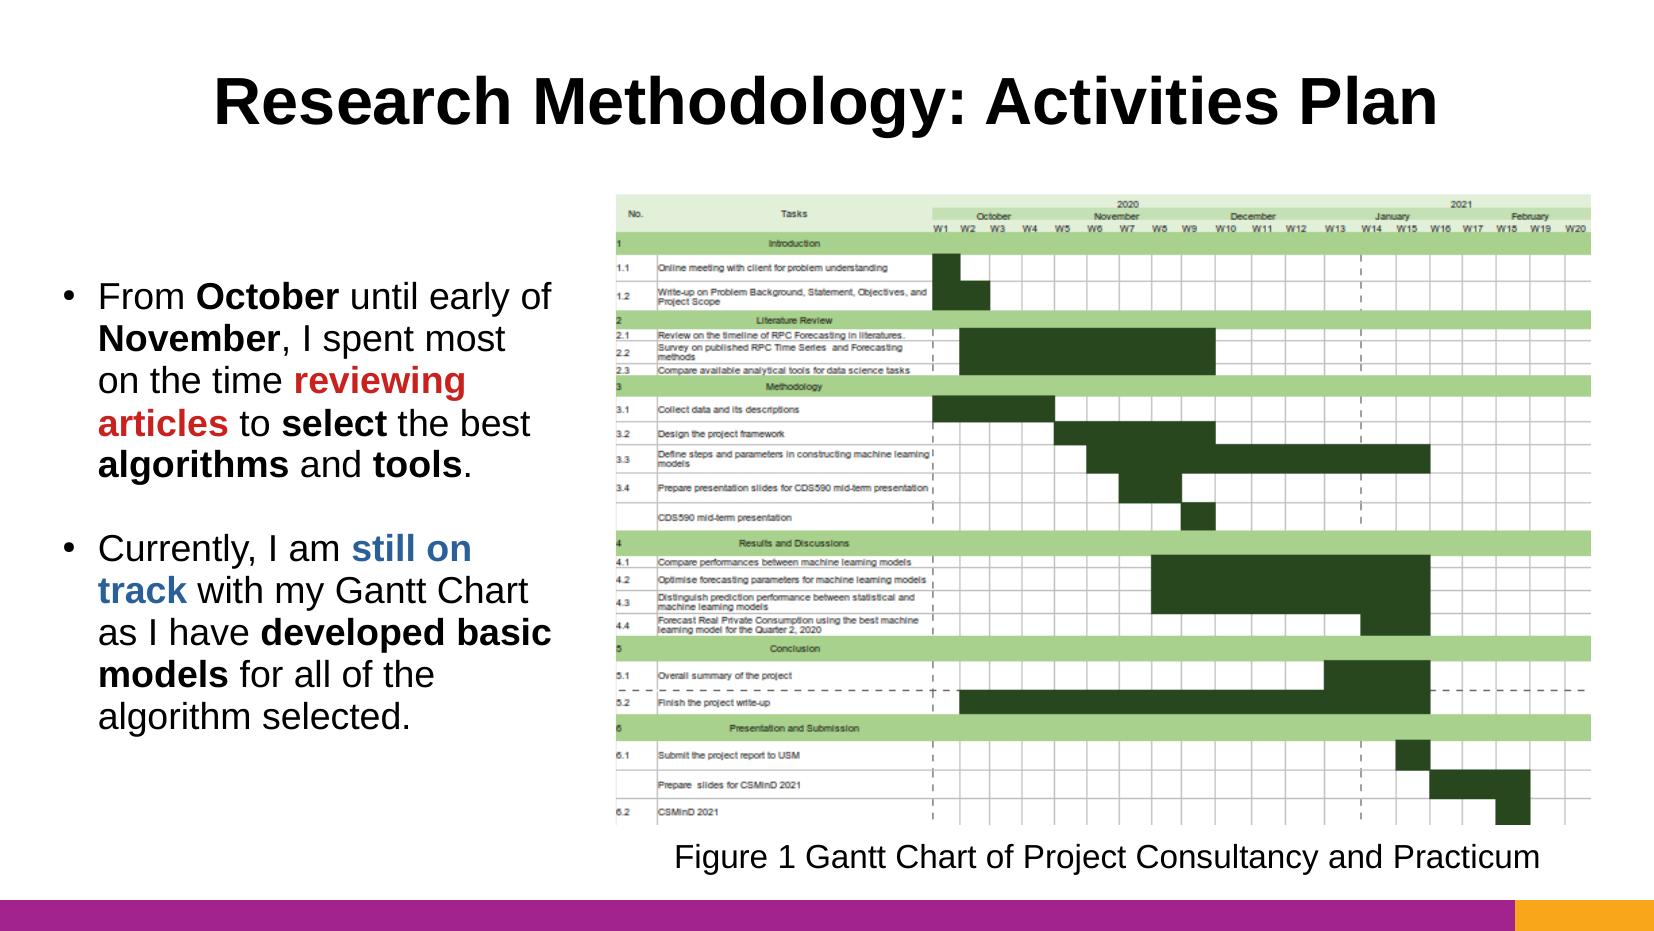

Research Methodology: Activities Plan
From October until early of November, I spent most on the time reviewing articles to select the best algorithms and tools.
Currently, I am still on track with my Gantt Chart as I have developed basic models for all of the algorithm selected.
Figure 1 Gantt Chart of Project Consultancy and Practicum